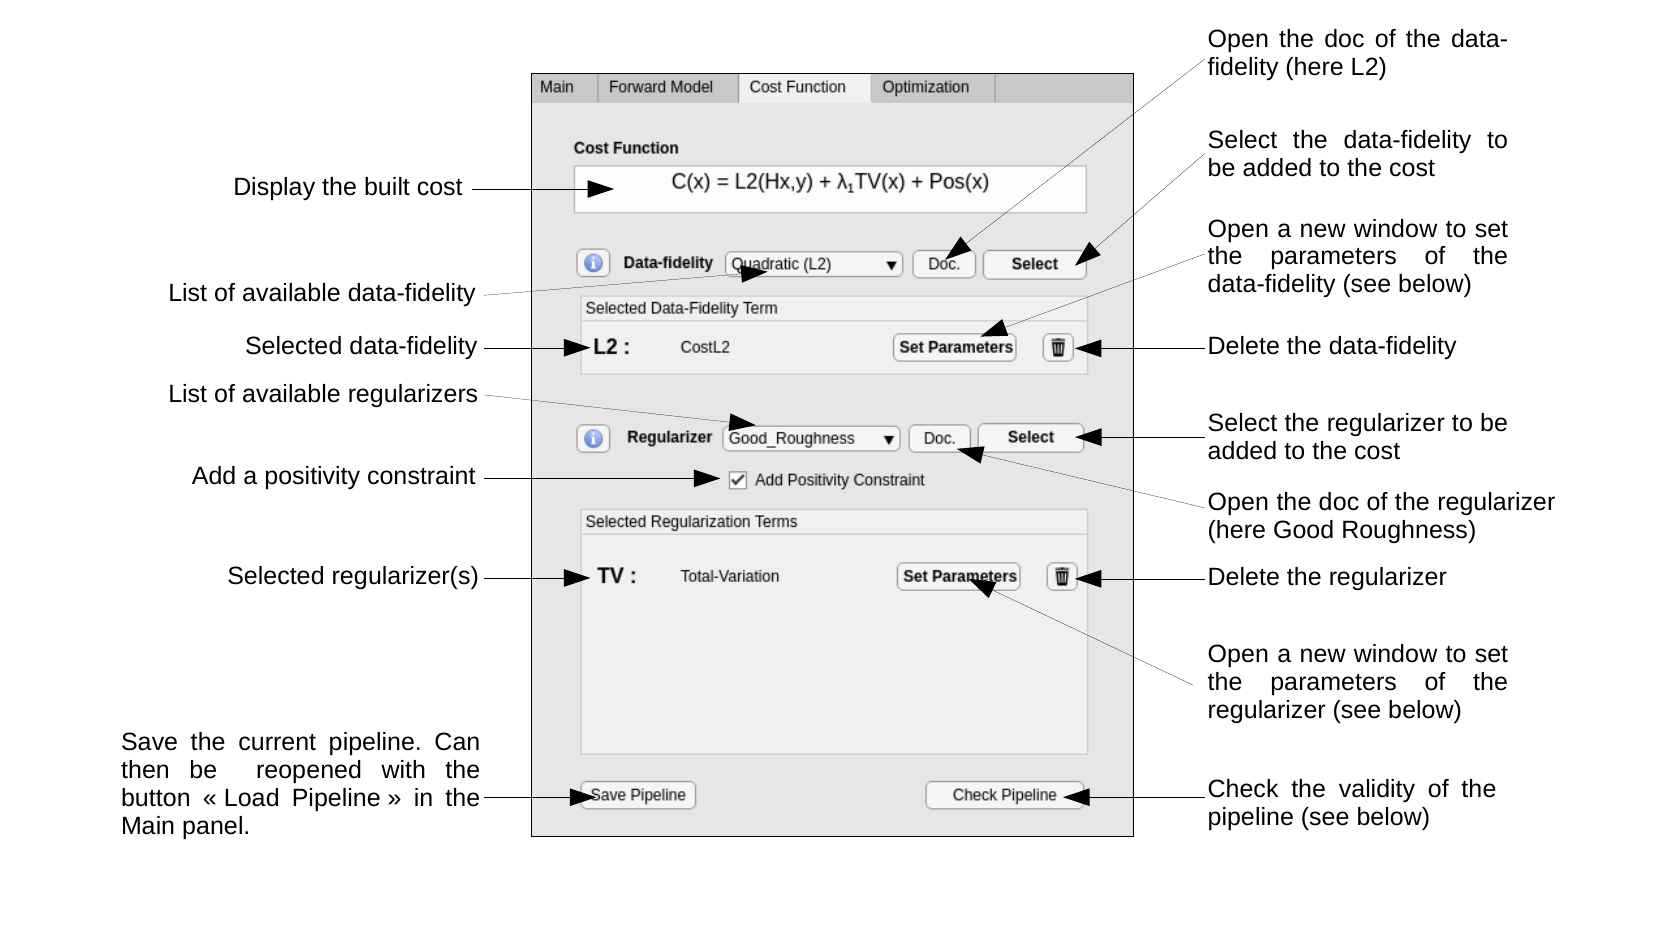

Open the doc of the data-fidelity (here L2)
Select the data-fidelity to be added to the cost
Display the built cost
Open a new window to set the parameters of the data-fidelity (see below)
List of available data-fidelity
Selected data-fidelity
Delete the data-fidelity
List of available regularizers
Select the regularizer to be added to the cost
Add a positivity constraint
Open the doc of the regularizer (here Good Roughness)
Selected regularizer(s)
Delete the regularizer
Open a new window to set the parameters of the regularizer (see below)
Save the current pipeline. Can then be reopened with the button « Load Pipeline » in the Main panel.
Check the validity of the pipeline (see below)